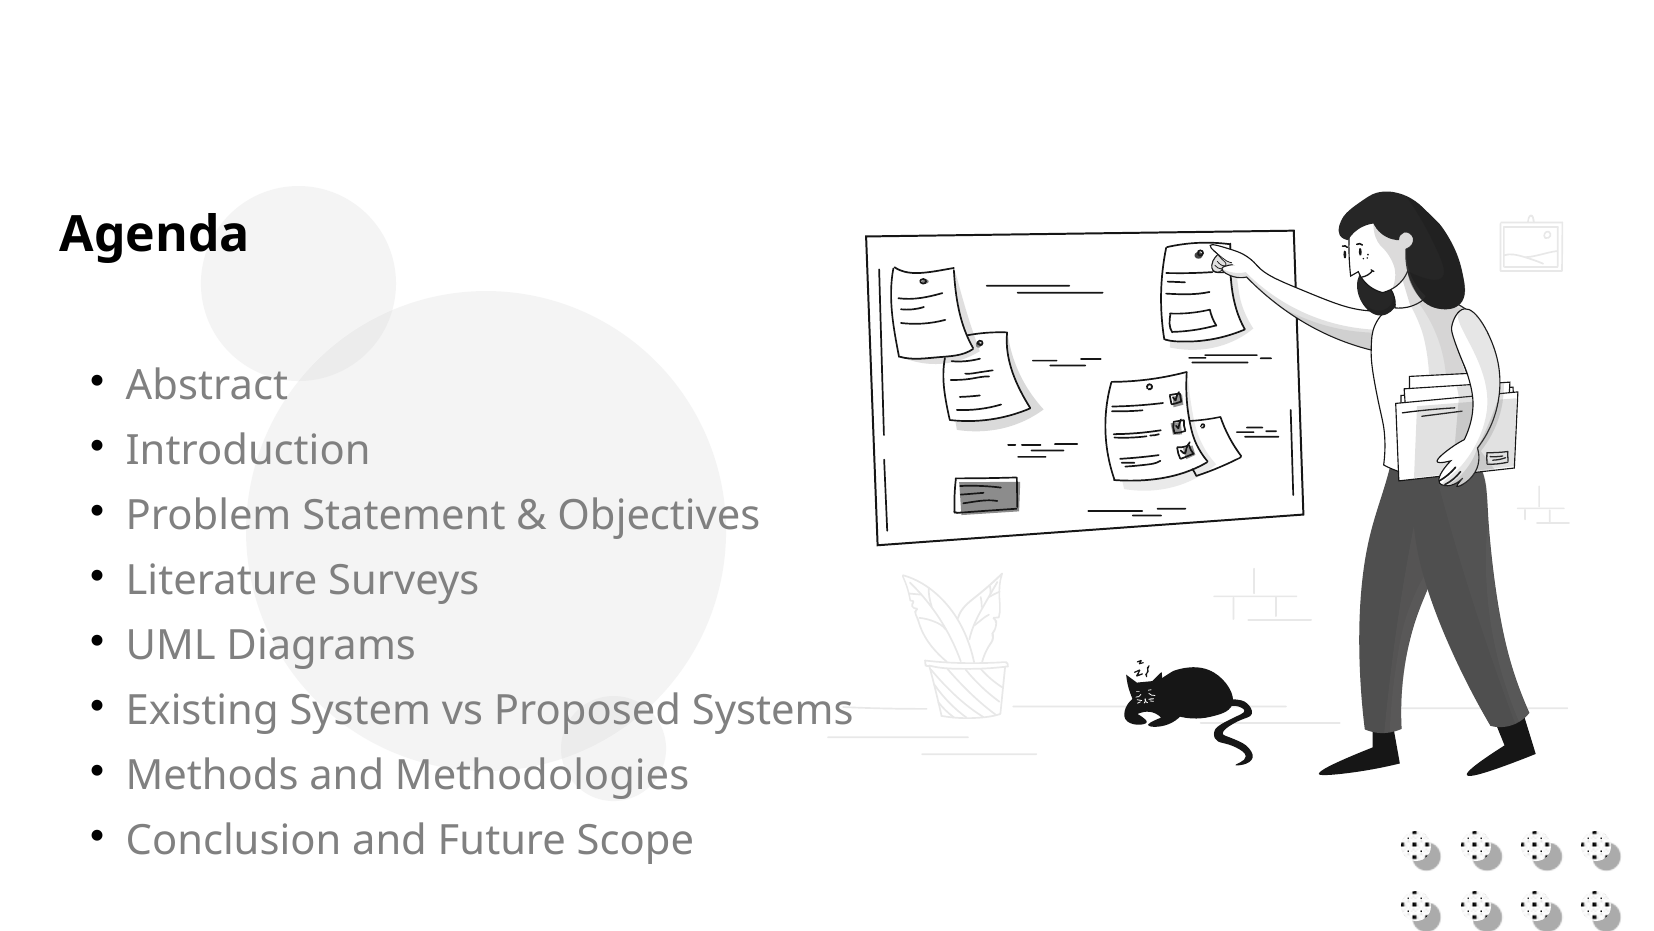

Agenda
Abstract
Introduction
Problem Statement & Objectives
Literature Surveys
UML Diagrams
Existing System vs Proposed Systems
Methods and Methodologies
Conclusion and Future Scope